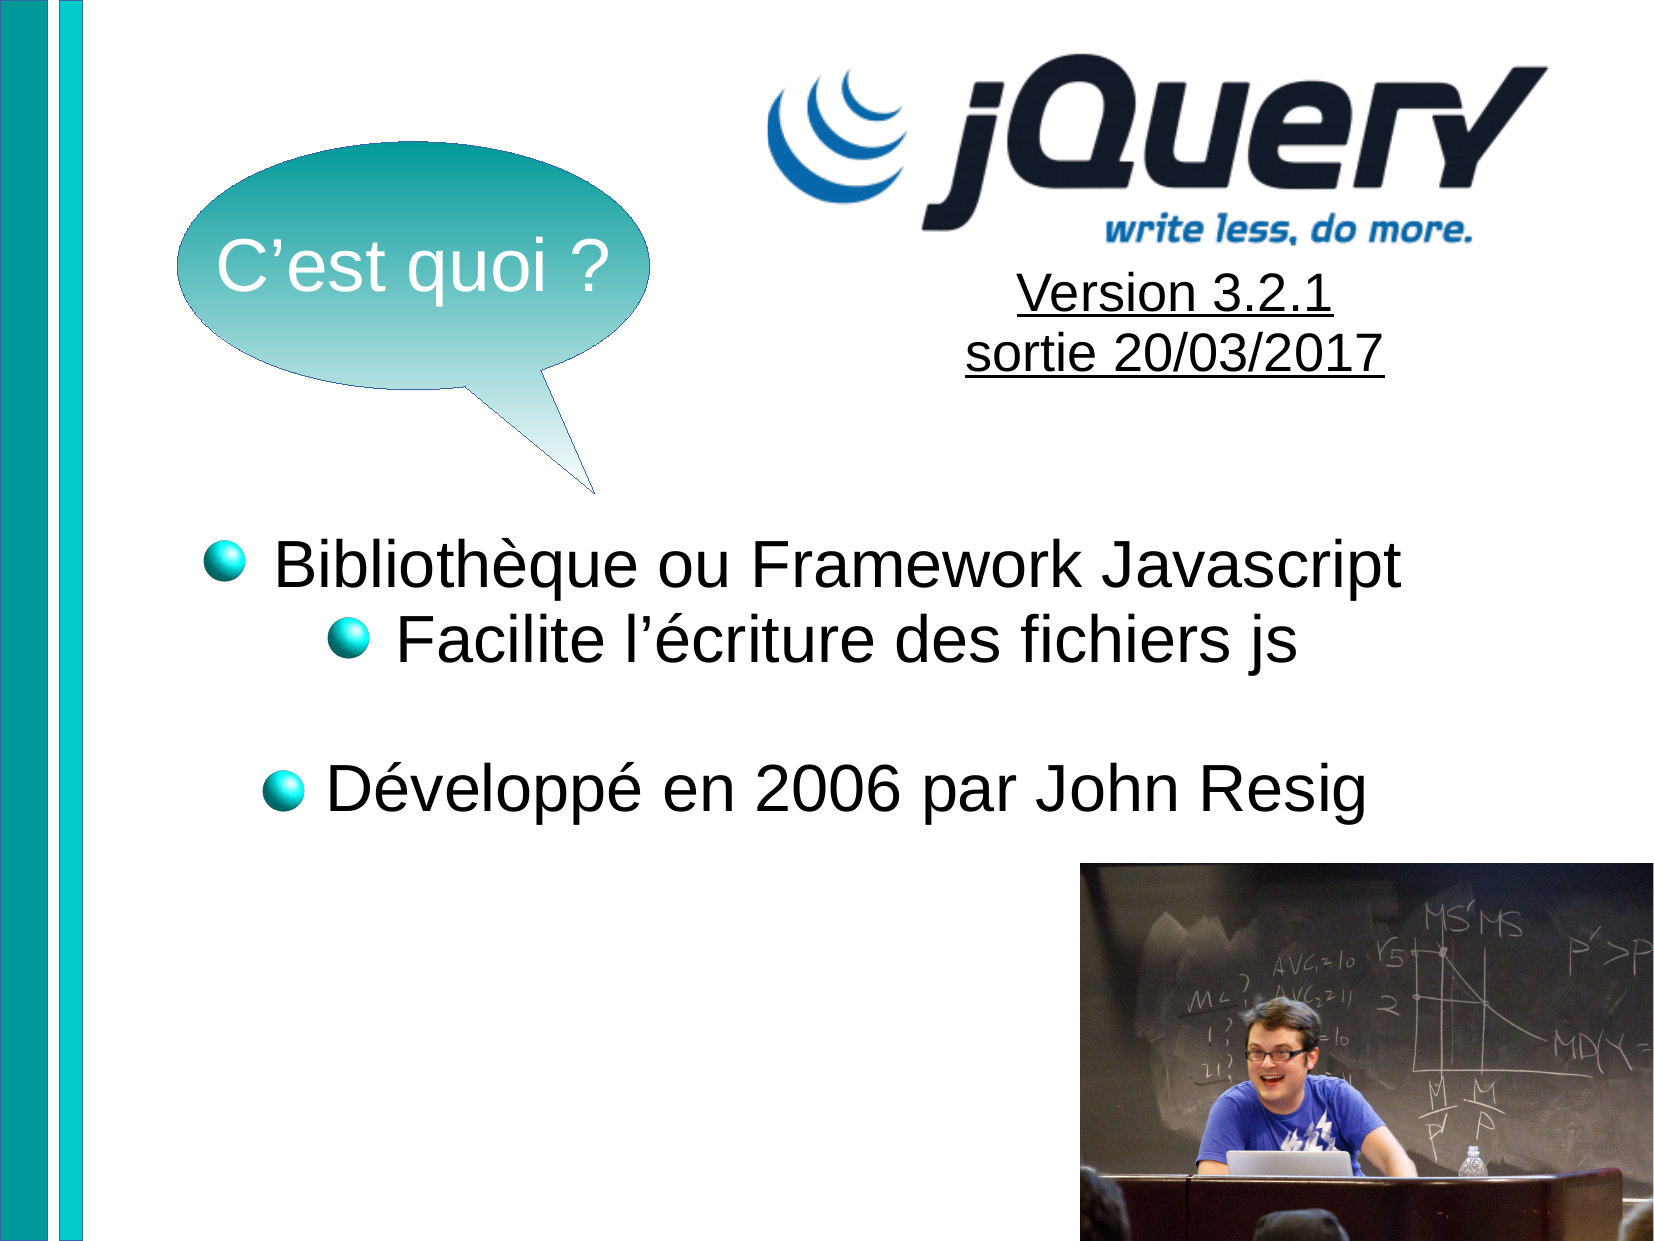

C’est quoi ?
# Version 3.2.1 sortie 20/03/2017
Bibliothèque ou Framework Javascript
Facilite l’écriture des fichiers js
Développé en 2006 par John Resig